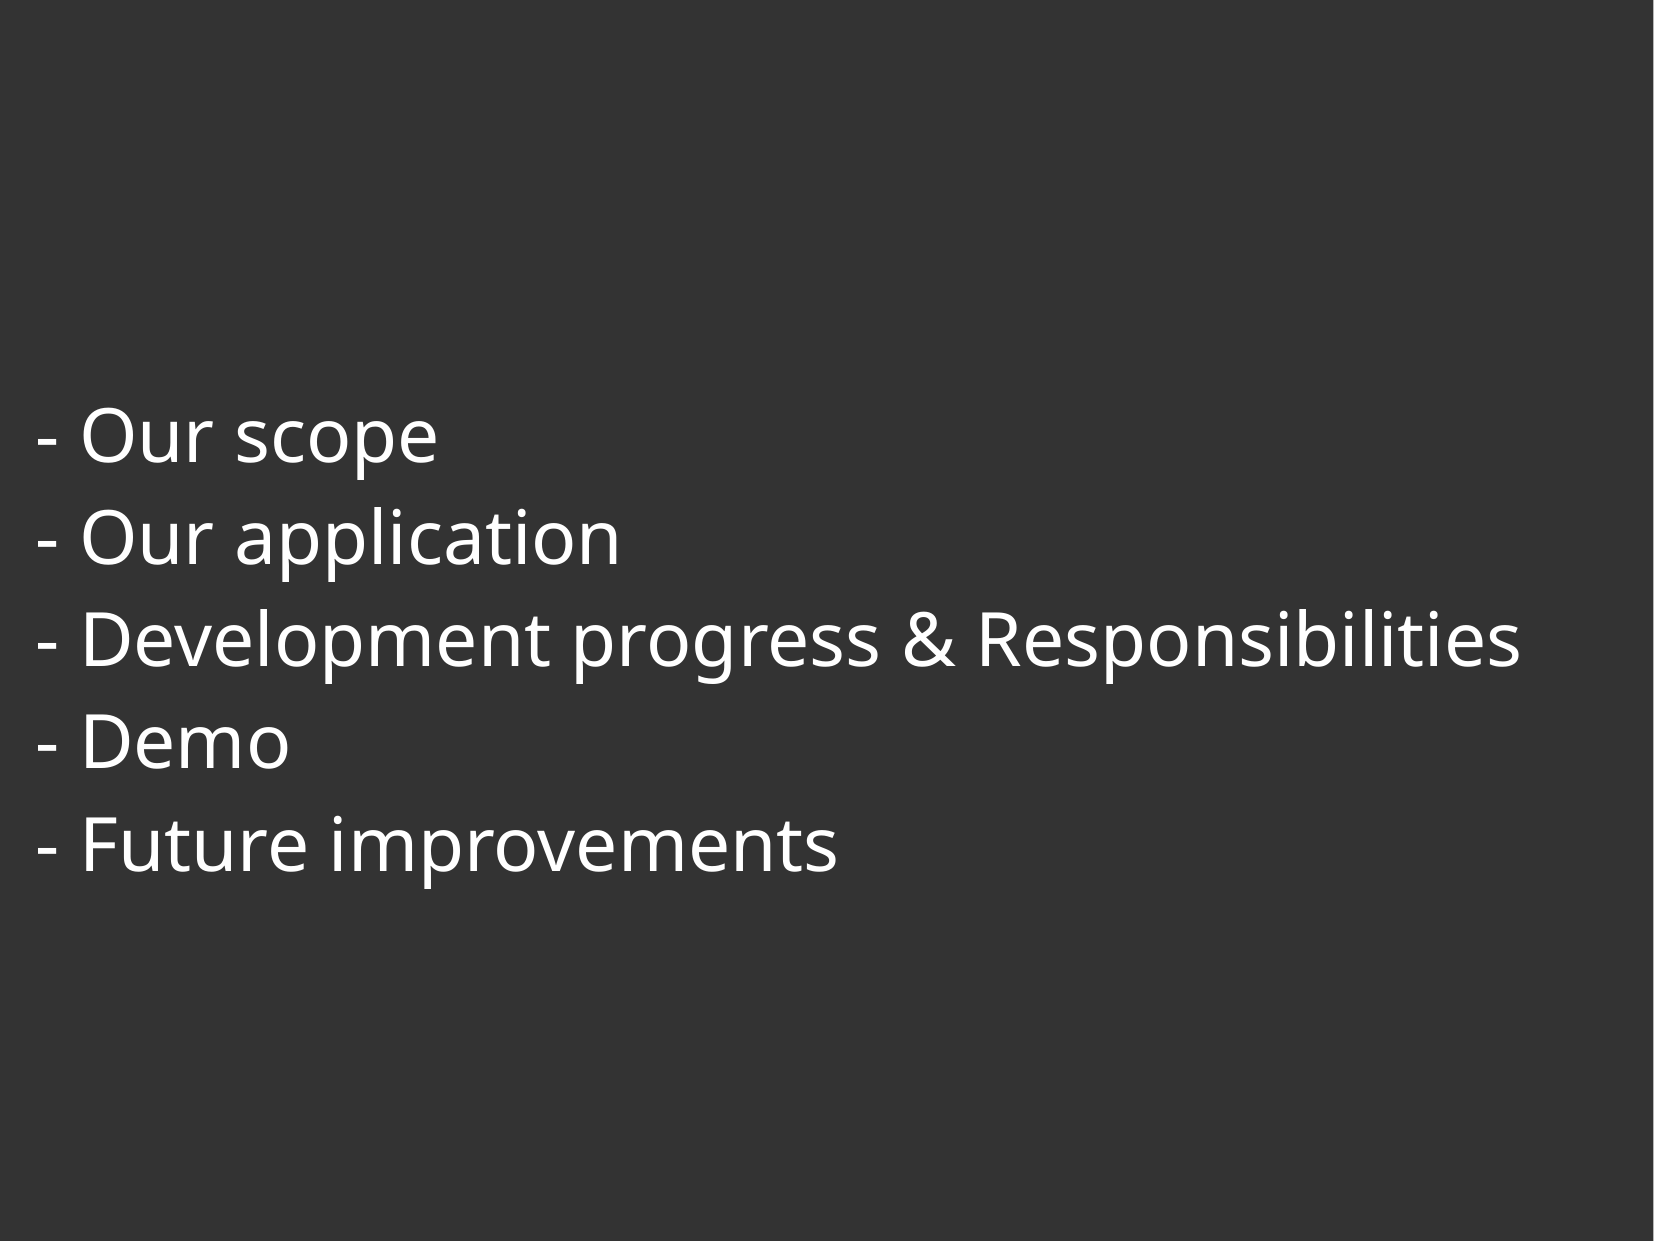

# - Our scope - Our application - Development progress & Responsibilities - Demo - Future improvements